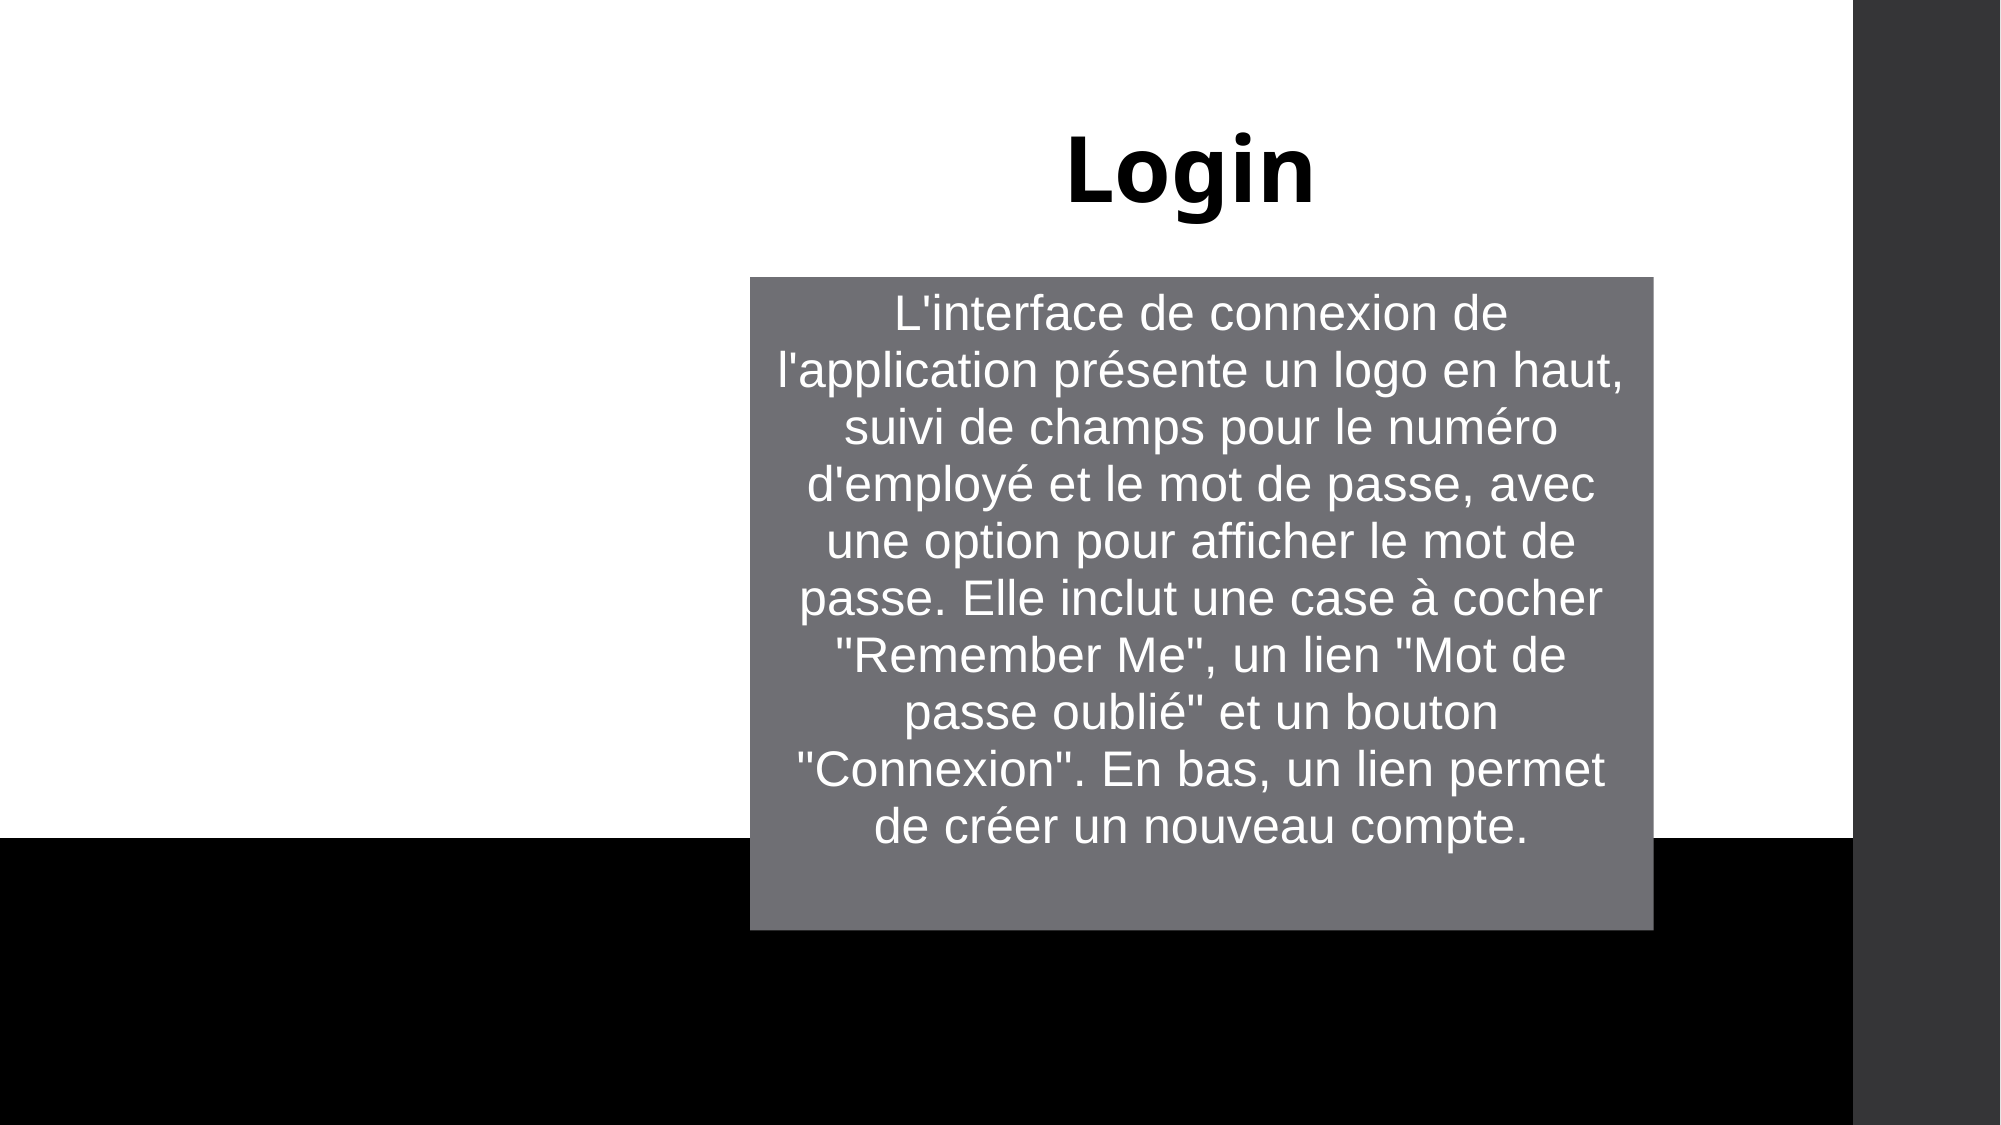

Login
L'interface de connexion de l'application présente un logo en haut, suivi de champs pour le numéro d'employé et le mot de passe, avec une option pour afficher le mot de passe. Elle inclut une case à cocher "Remember Me", un lien "Mot de passe oublié" et un bouton "Connexion". En bas, un lien permet de créer un nouveau compte.